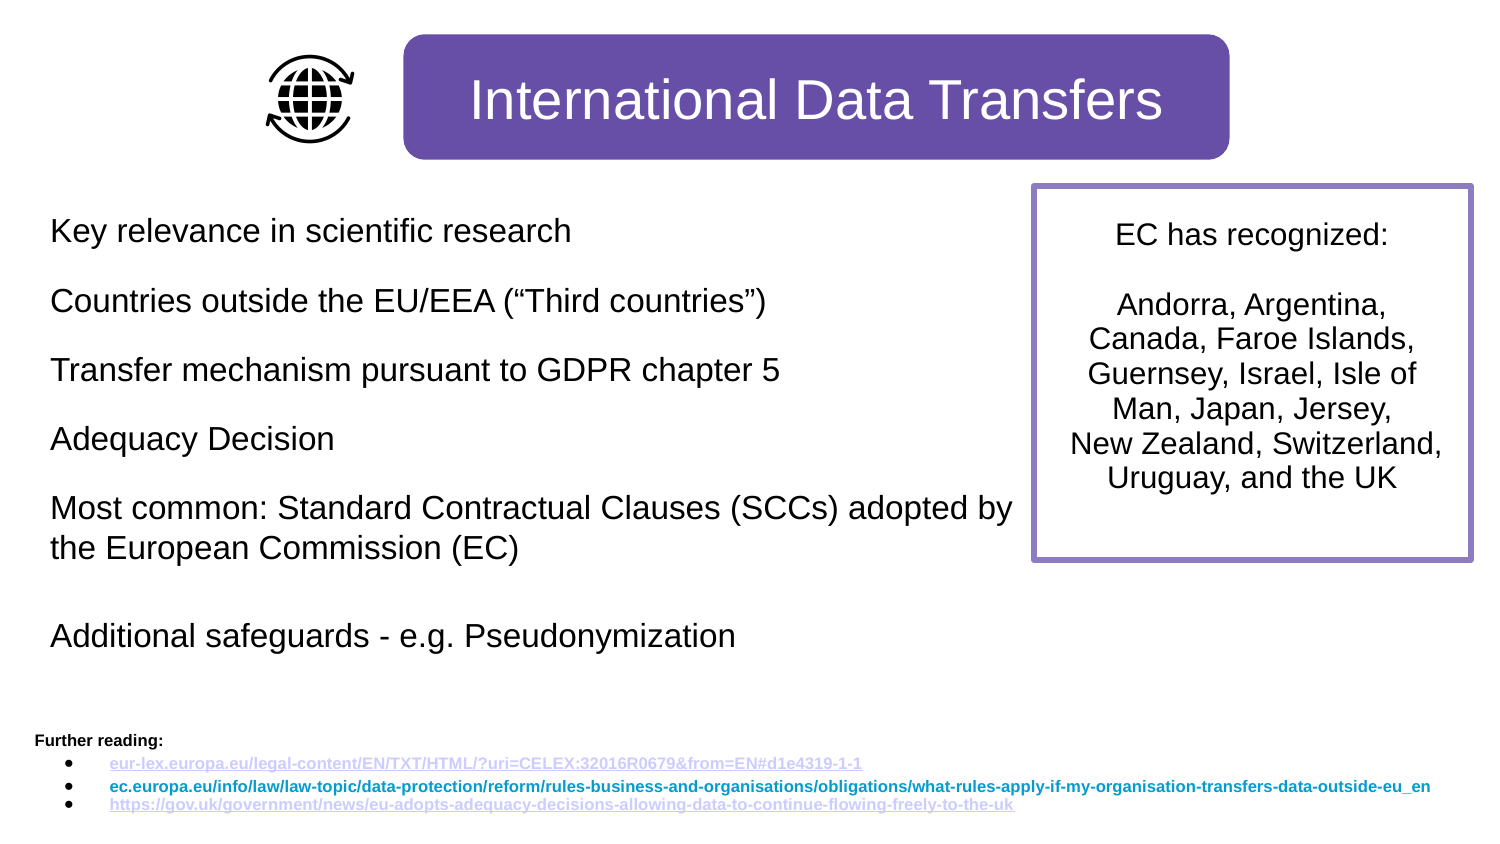

International Data Transfers
EC has recognized:
Andorra, Argentina,
Canada, Faroe Islands,
Guernsey, Israel, Isle of
Man, Japan, Jersey,
 New Zealand, Switzerland, Uruguay, and the UK
Key relevance in scientific research
Countries outside the EU/EEA (“Third countries”)
Transfer mechanism pursuant to GDPR chapter 5
Adequacy Decision
Most common: Standard Contractual Clauses (SCCs) adopted by
the European Commission (EC)
Additional safeguards - e.g. Pseudonymization
Further reading:
eur-lex.europa.eu/legal-content/EN/TXT/HTML/?uri=CELEX:32016R0679&from=EN#d1e4319-1-1
ec.europa.eu/info/law/law-topic/data-protection/reform/rules-business-and-organisations/obligations/what-rules-apply-if-my-organisation-transfers-data-outside-eu_en
https://gov.uk/government/news/eu-adopts-adequacy-decisions-allowing-data-to-continue-flowing-freely-to-the-uk